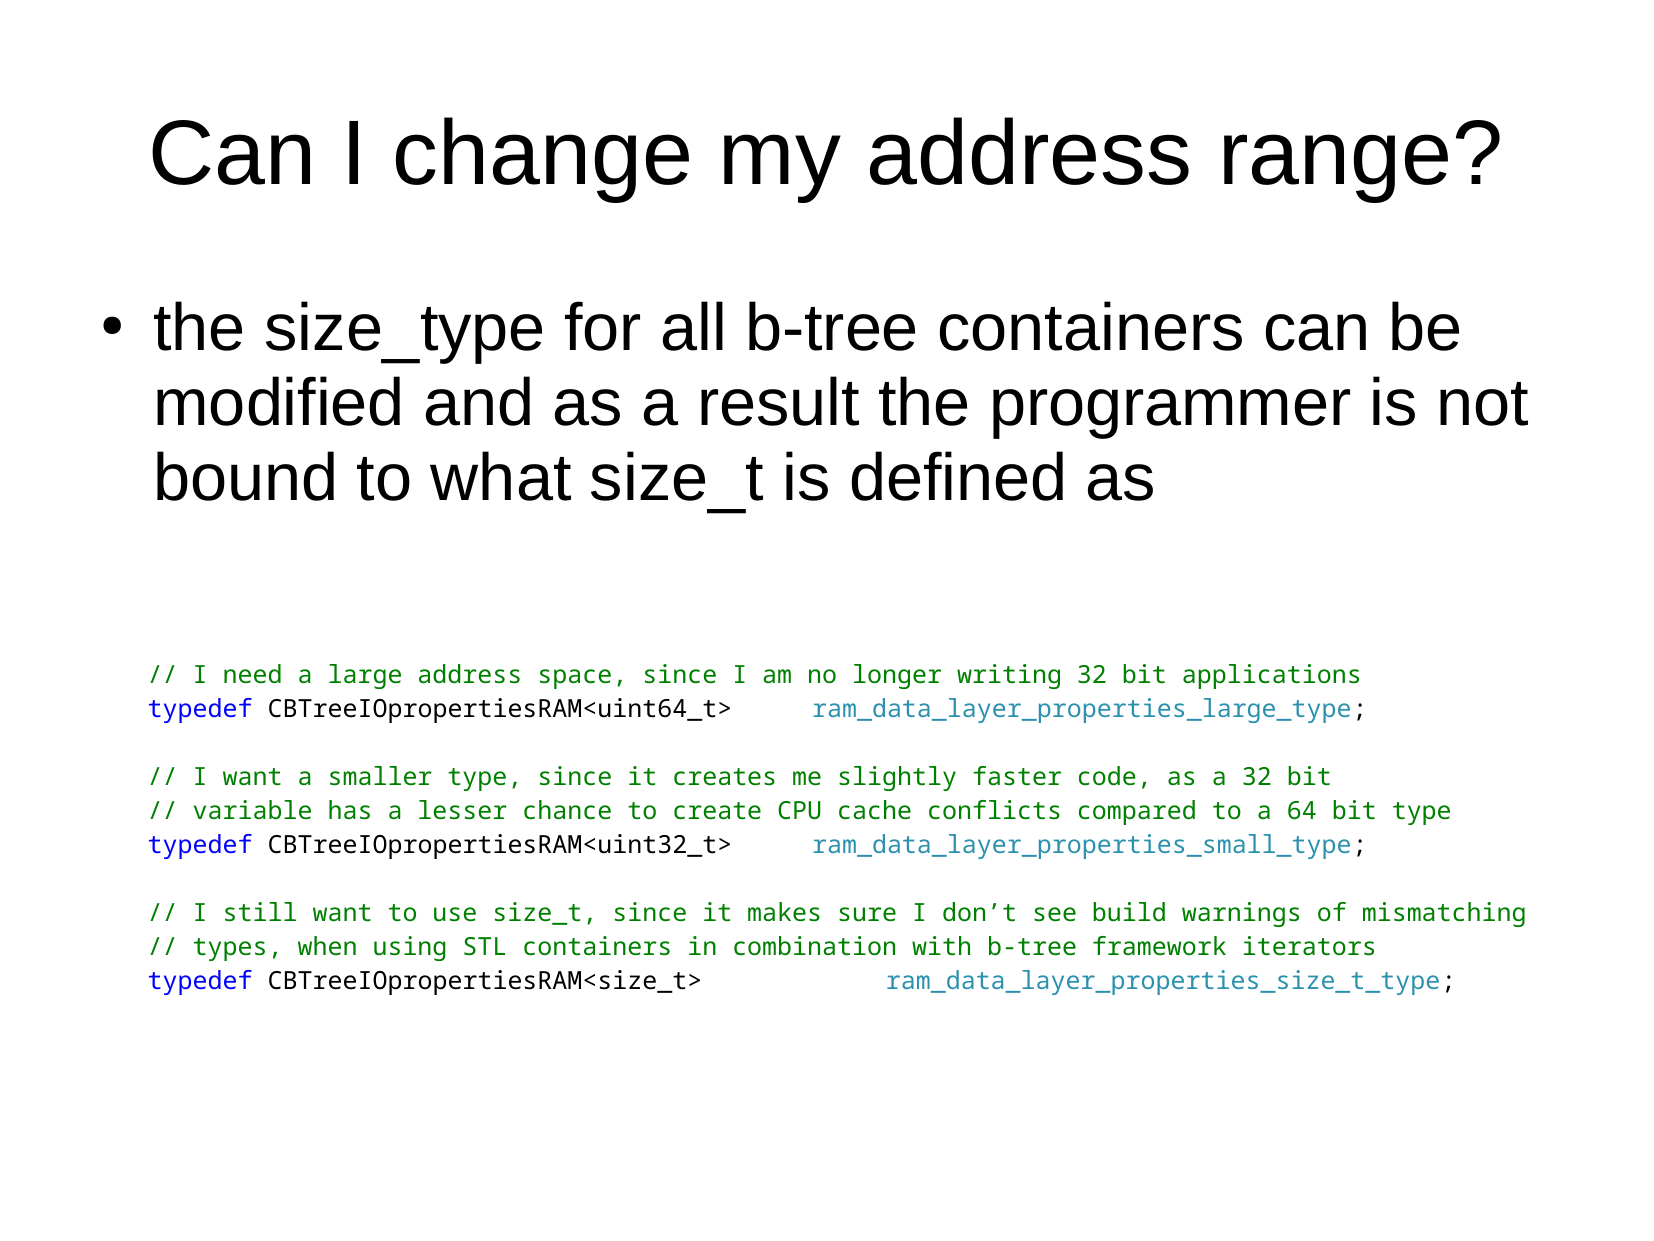

# Can I change my address range?
the size_type for all b-tree containers can be modified and as a result the programmer is not bound to what size_t is defined as
	// I need a large address space, since I am no longer writing 32 bit applications
	typedef CBTreeIOpropertiesRAM<uint64_t>		ram_data_layer_properties_large_type;
	// I want a smaller type, since it creates me slightly faster code, as a 32 bit
	// variable has a lesser chance to create CPU cache conflicts compared to a 64 bit type
	typedef CBTreeIOpropertiesRAM<uint32_t>		ram_data_layer_properties_small_type;
	// I still want to use size_t, since it makes sure I don’t see build warnings of mismatching
	// types, when using STL containers in combination with b-tree framework iterators
	typedef CBTreeIOpropertiesRAM<size_t>			ram_data_layer_properties_size_t_type;